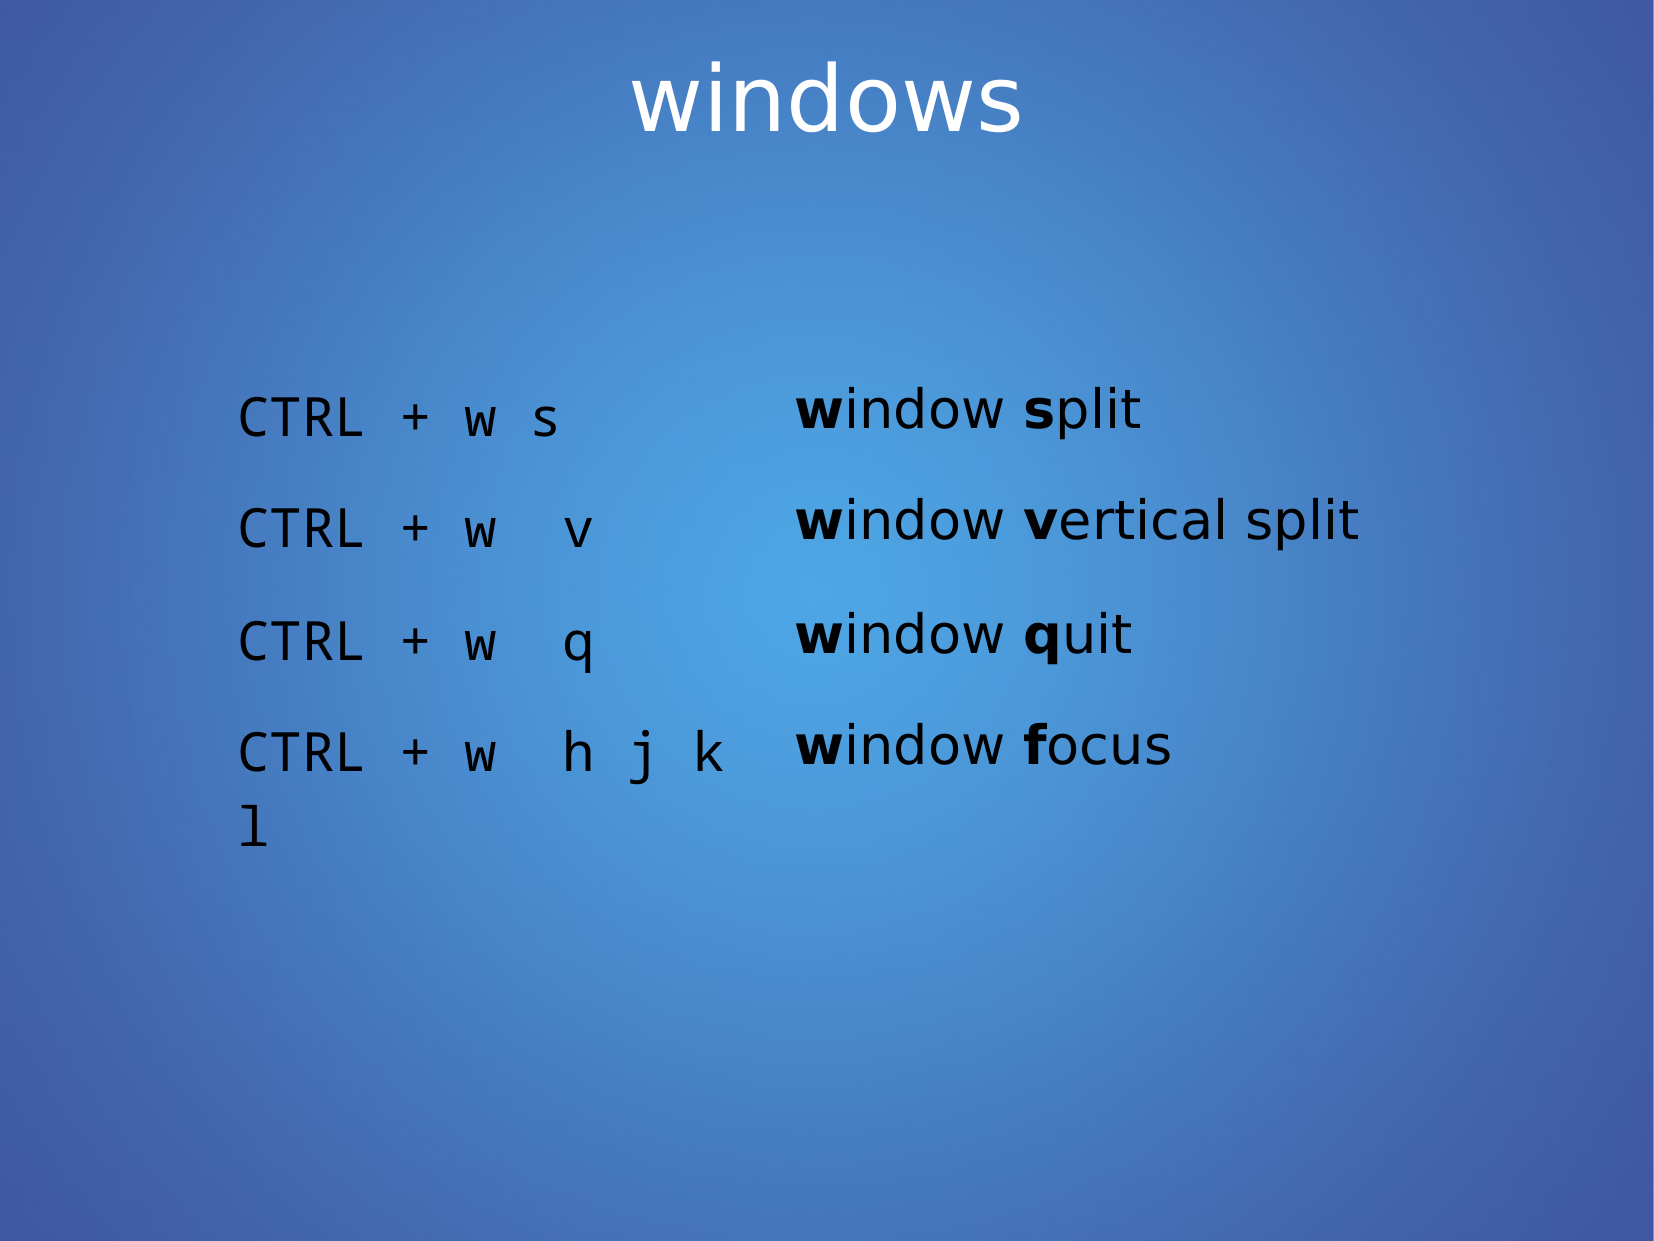

# windows
| CTRL + w s | window split |
| --- | --- |
| CTRL + w v | window vertical split |
| CTRL + w q | window quit |
| CTRL + w h j k l | window focus |